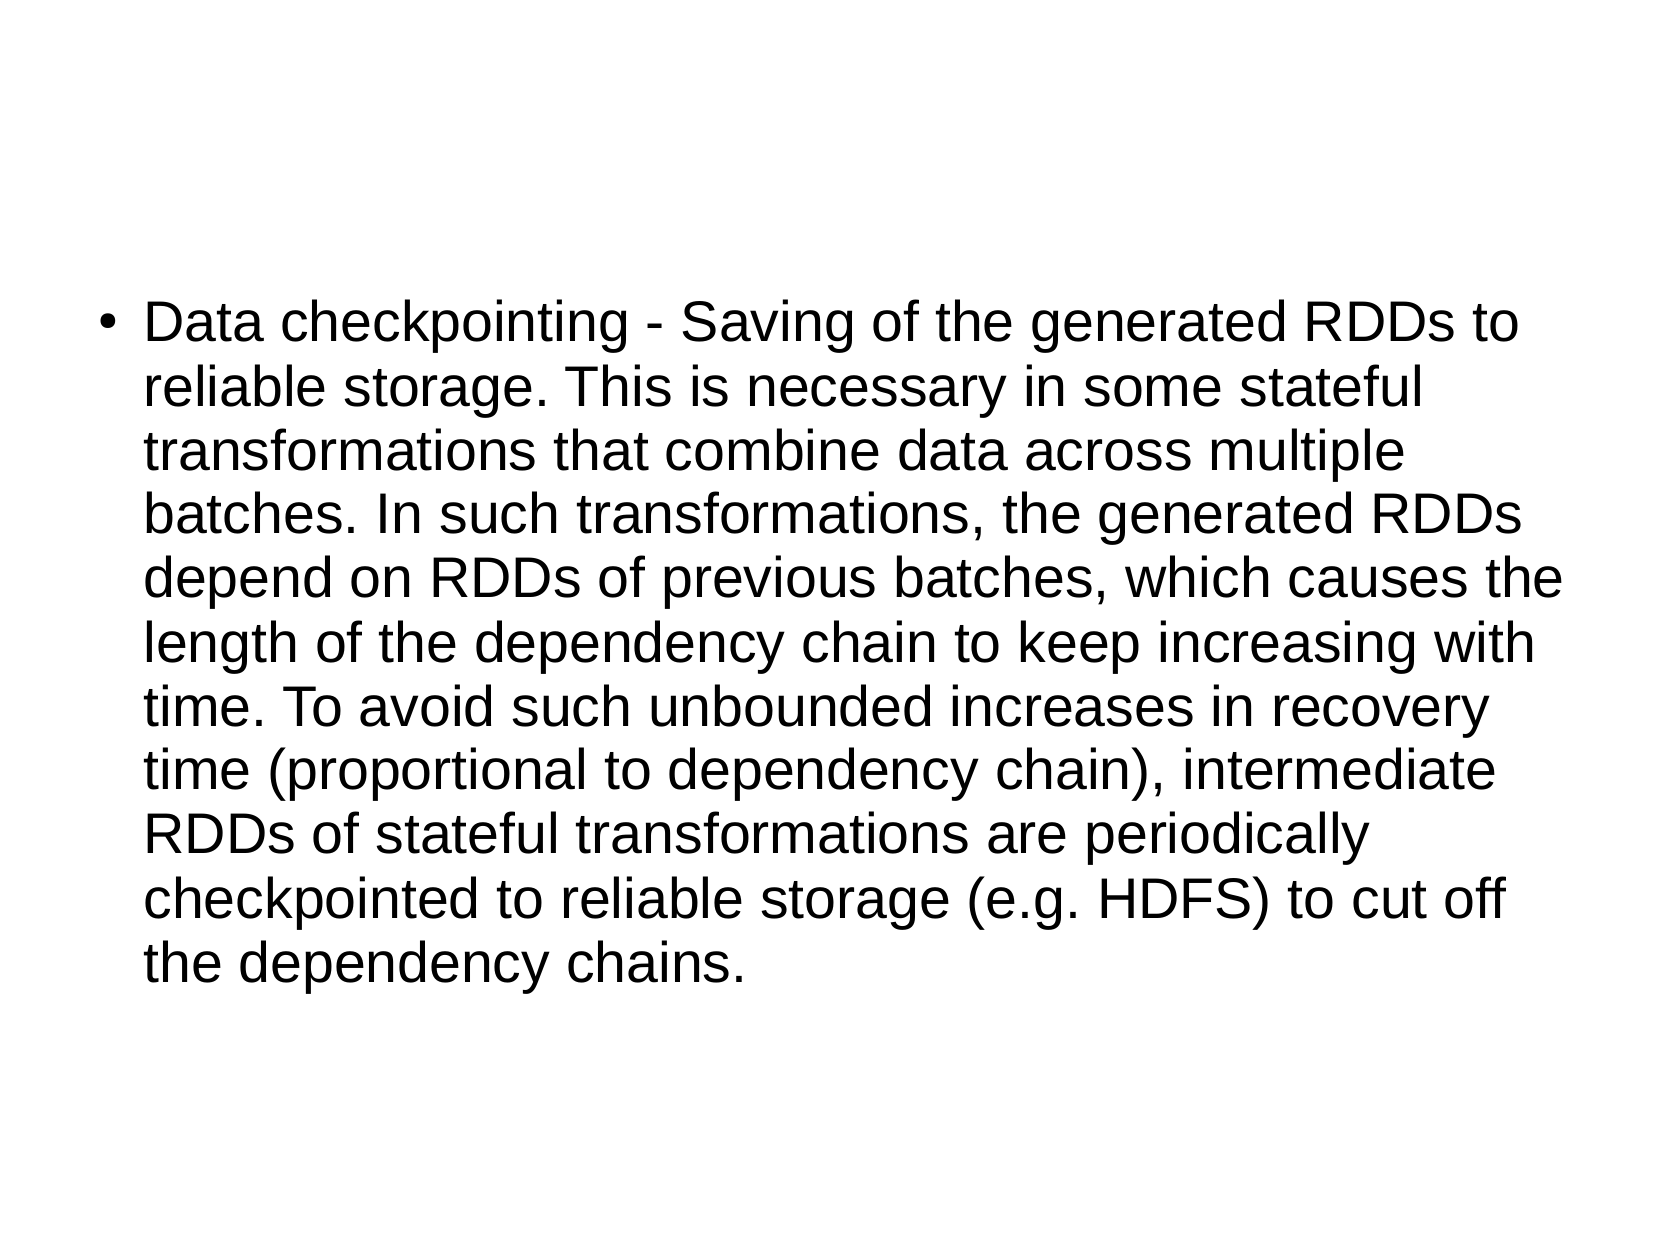

#
Data checkpointing - Saving of the generated RDDs to reliable storage. This is necessary in some stateful transformations that combine data across multiple batches. In such transformations, the generated RDDs depend on RDDs of previous batches, which causes the length of the dependency chain to keep increasing with time. To avoid such unbounded increases in recovery time (proportional to dependency chain), intermediate RDDs of stateful transformations are periodically checkpointed to reliable storage (e.g. HDFS) to cut off the dependency chains.